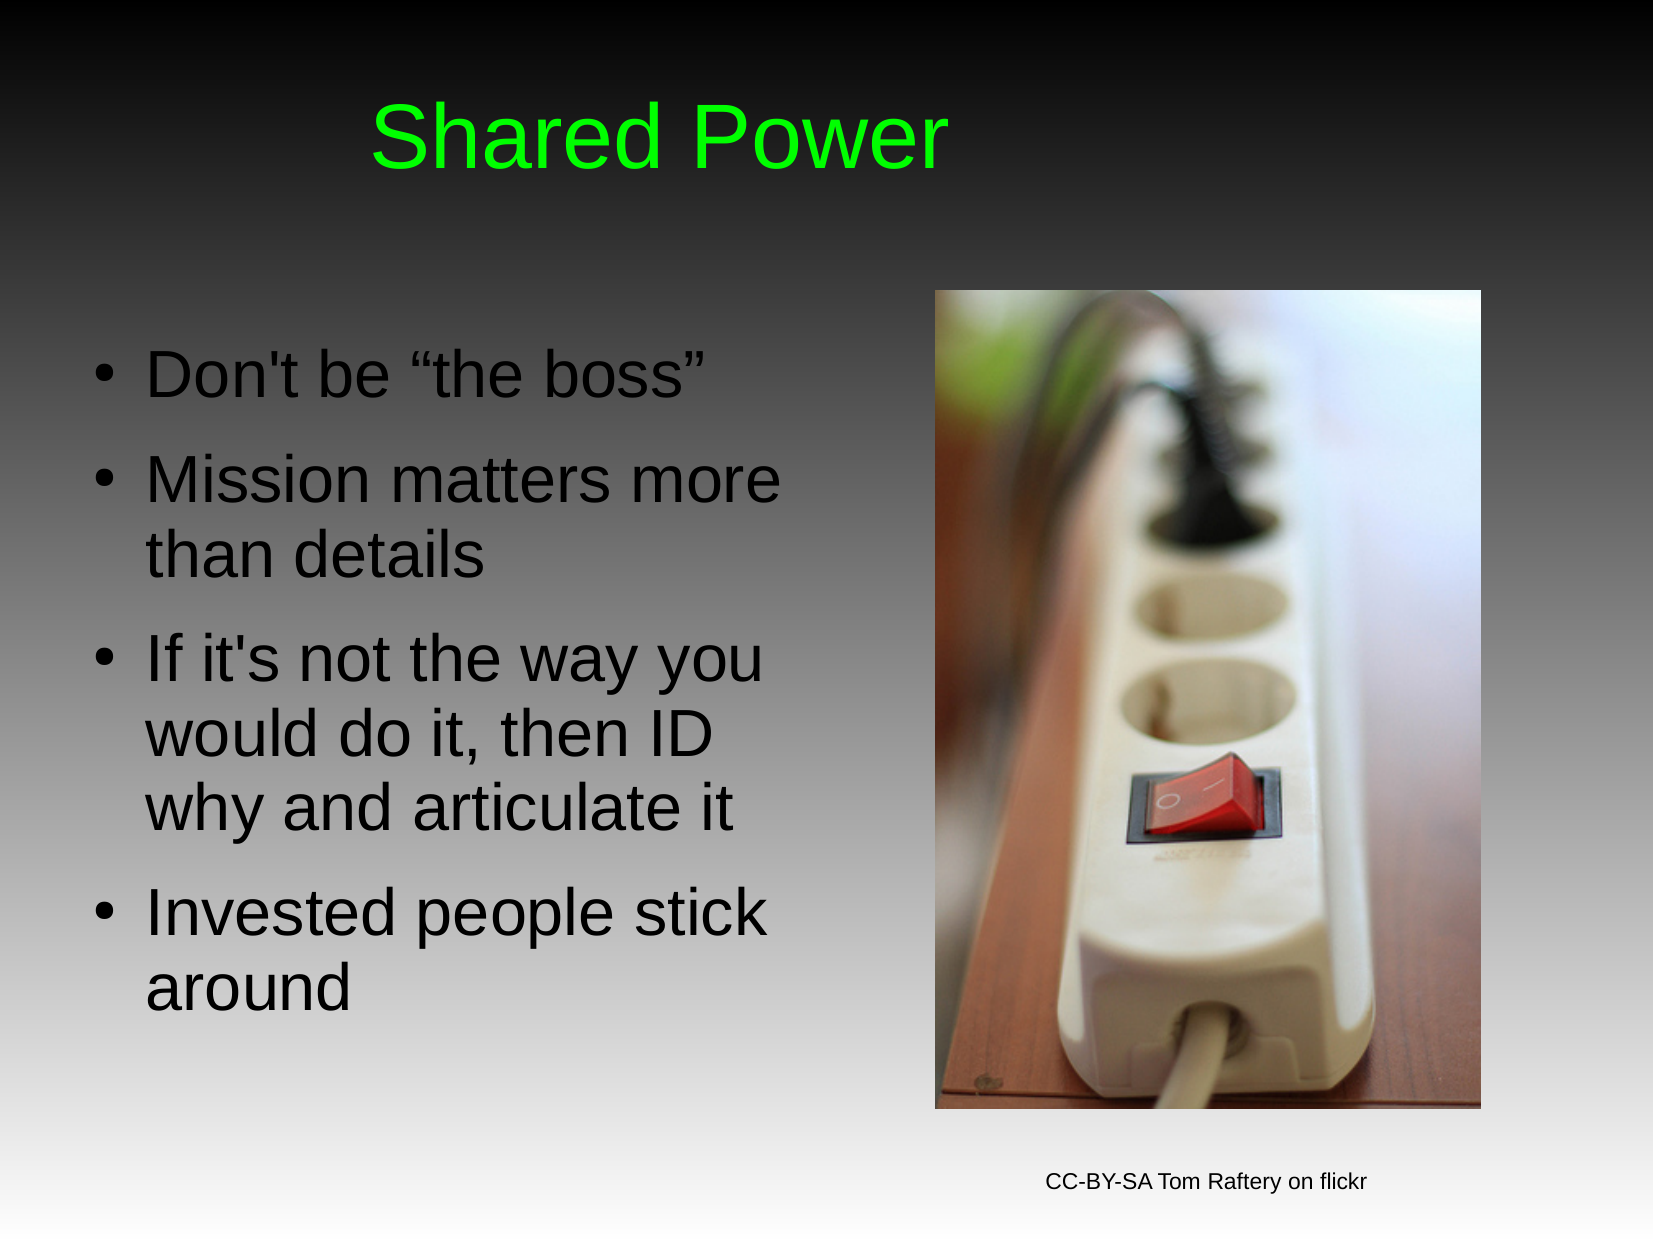

# Shared Power
Don't be “the boss”
Mission matters more than details
If it's not the way you would do it, then ID why and articulate it
Invested people stick around
CC-BY-SA Tom Raftery on flickr